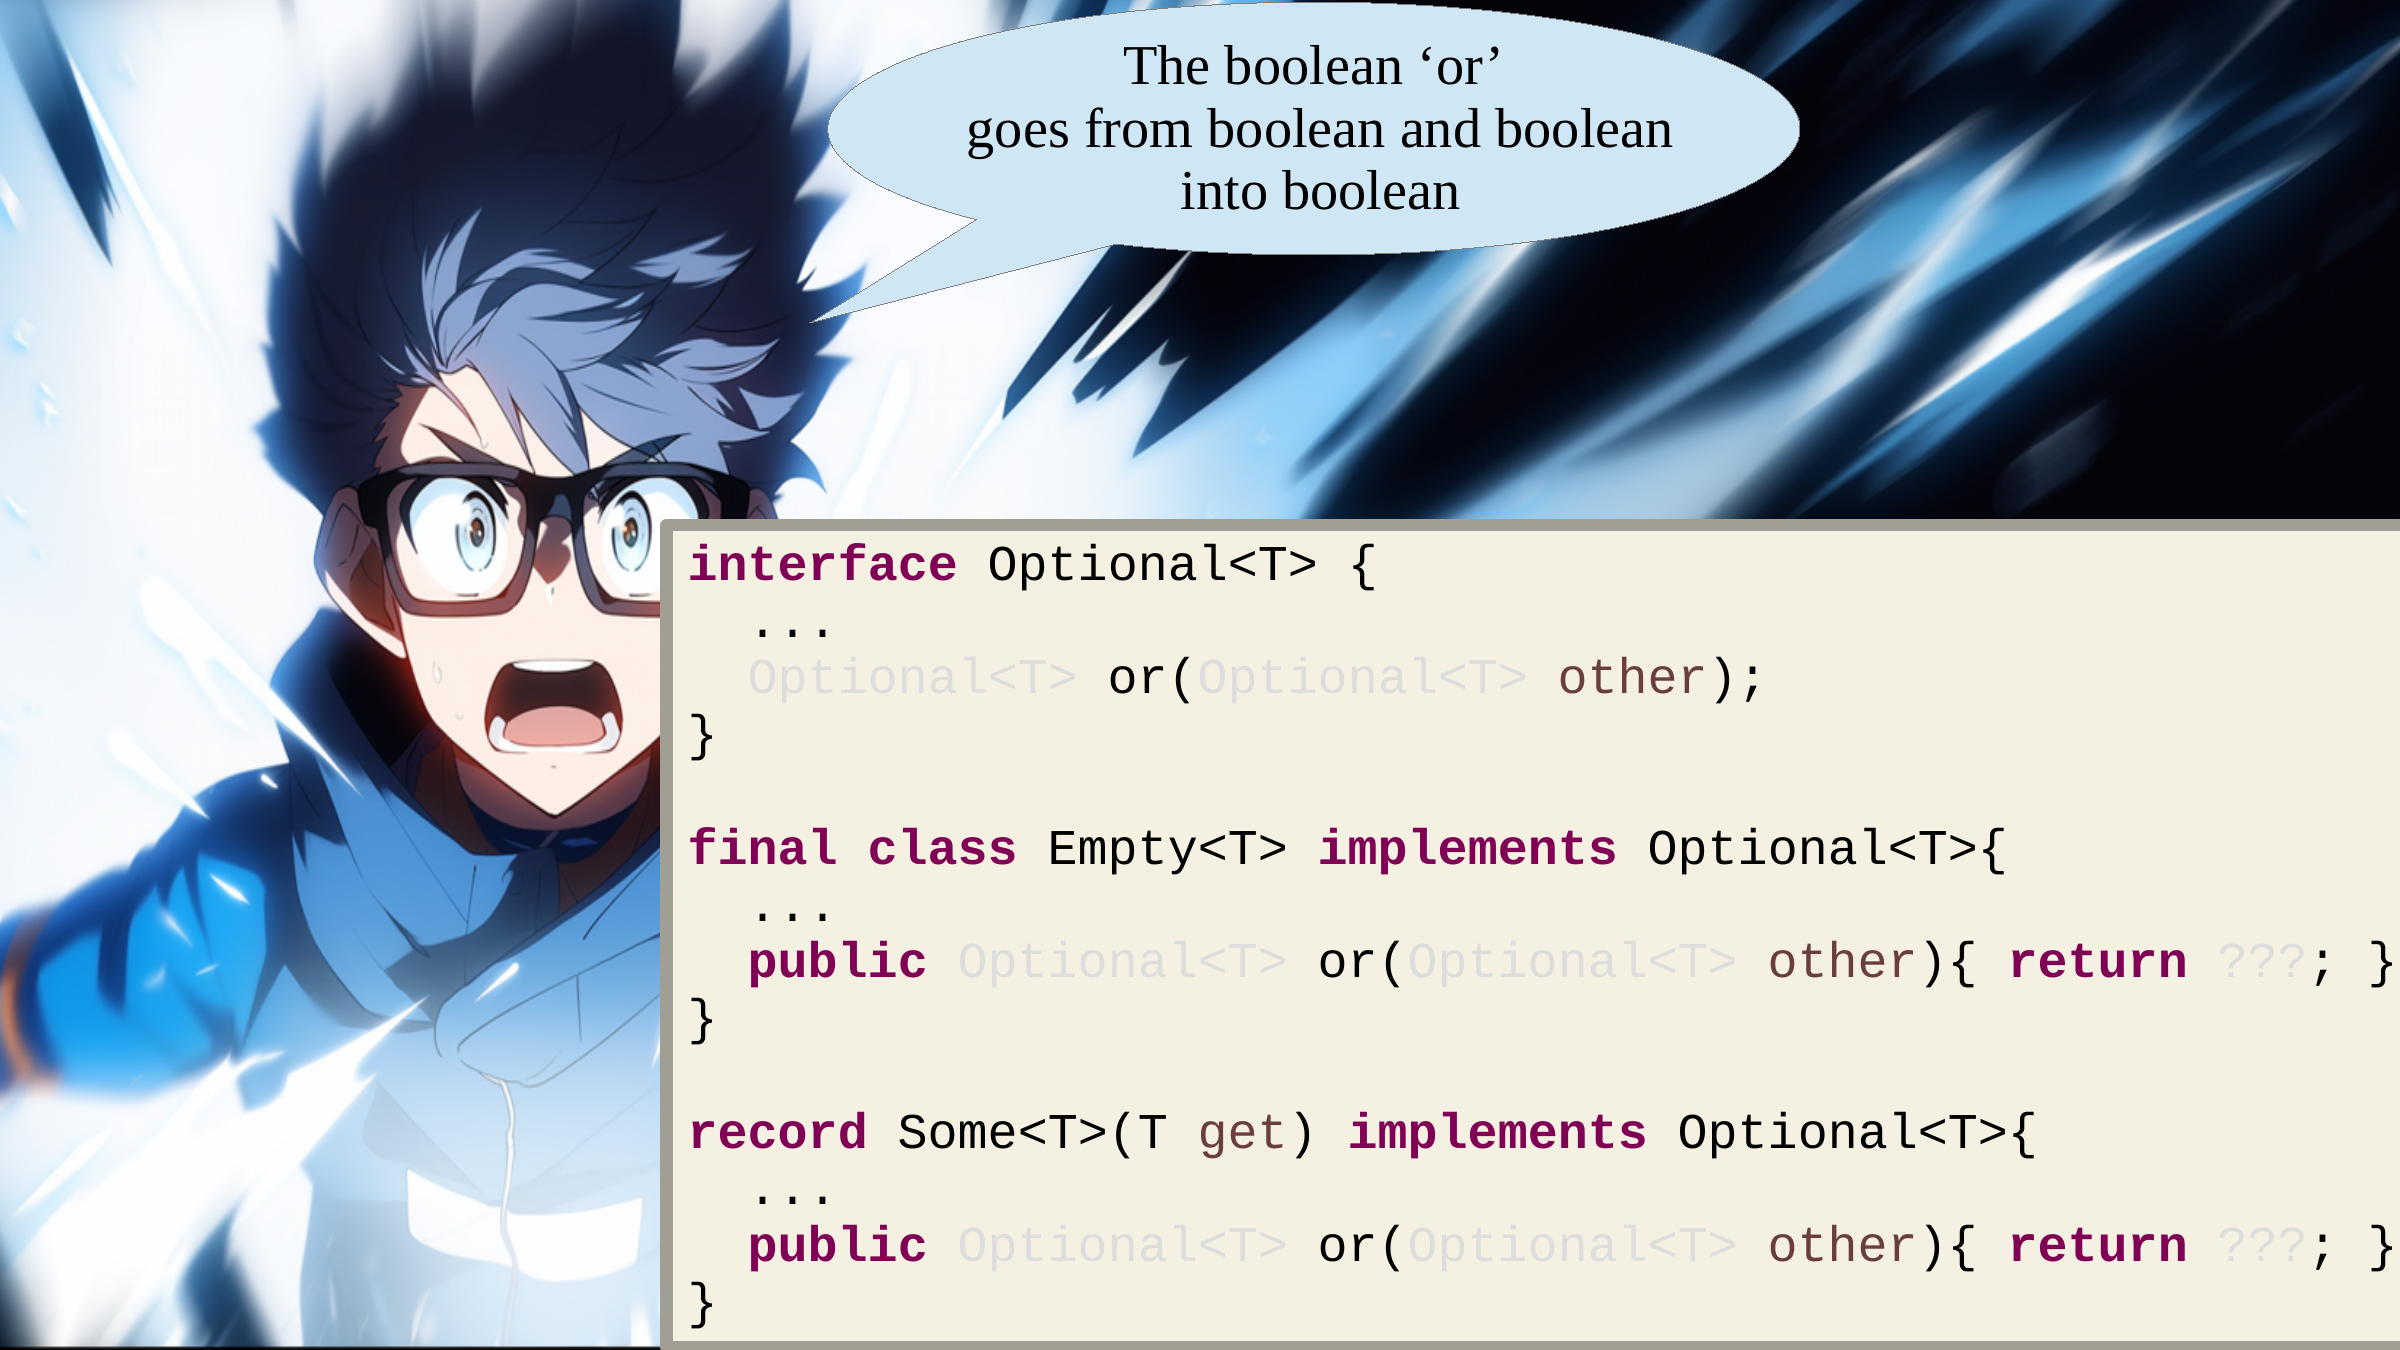

The boolean ‘or’
 goes from boolean and boolean
 into boolean
interface Optional<T> {
 ...
 Optional<T> or(Optional<T> other);
}
final class Empty<T> implements Optional<T>{
 ...
 public Optional<T> or(Optional<T> other){ return ???; }
}
record Some<T>(T get) implements Optional<T>{
 ...
 public Optional<T> or(Optional<T> other){ return ???; }
}